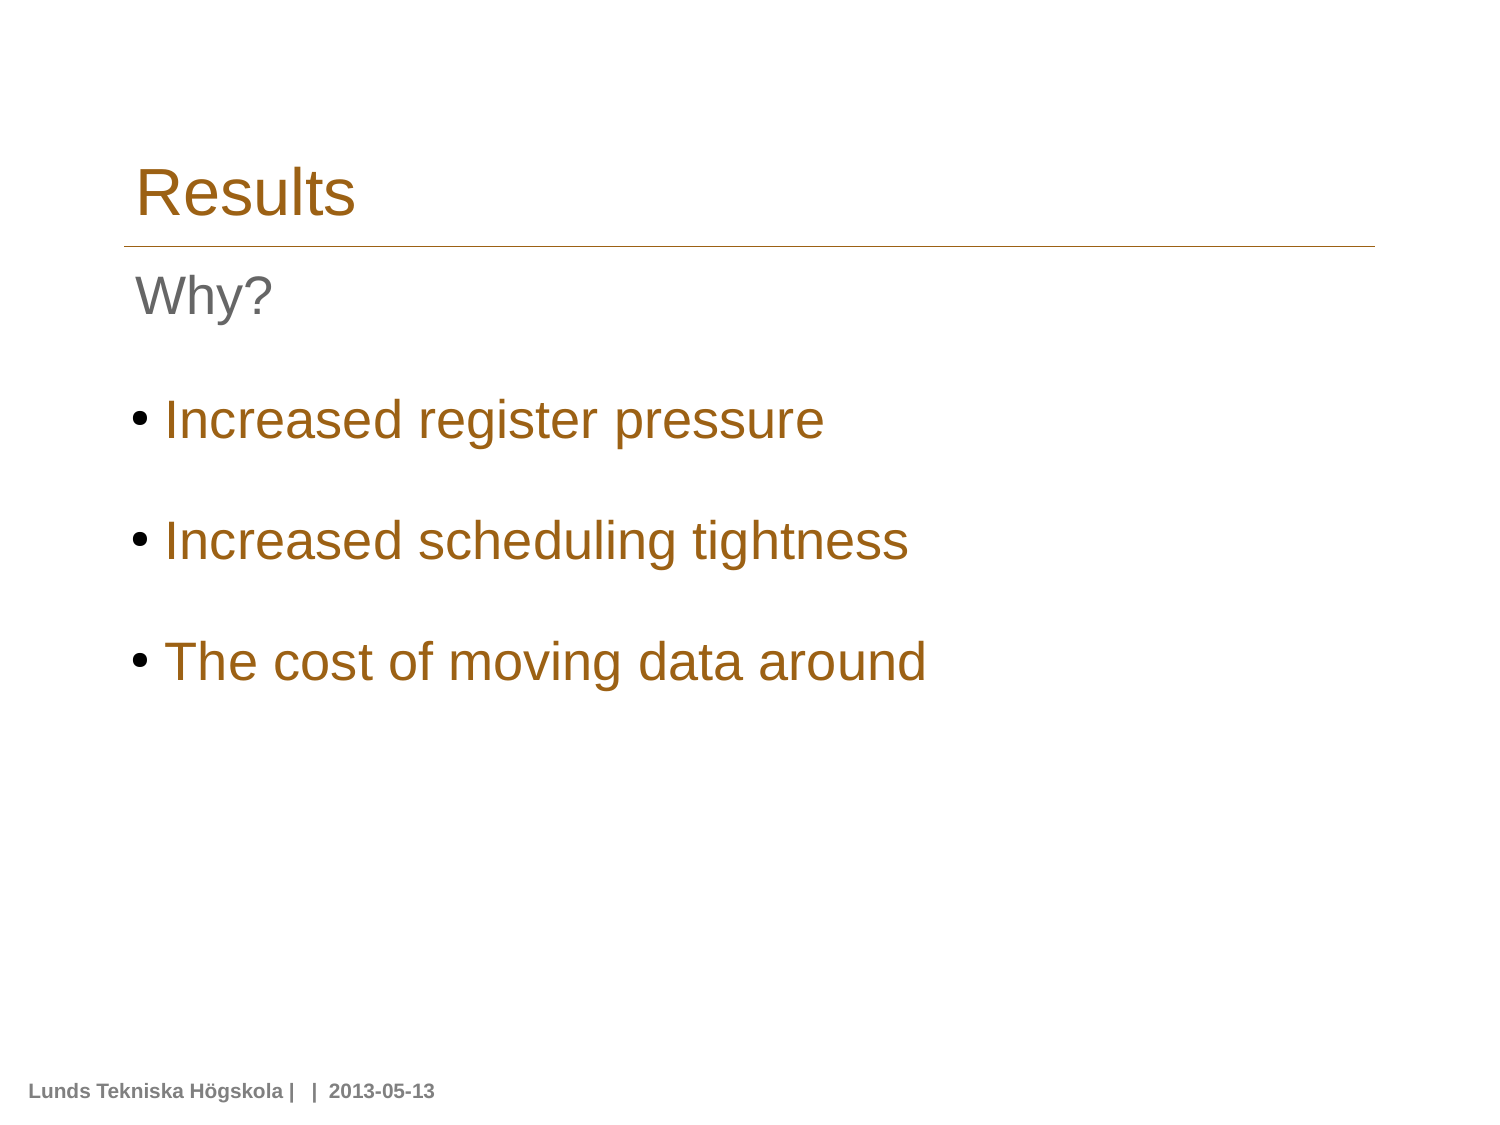

# Results
Why?
 Increased register pressure
 Increased scheduling tightness
 The cost of moving data around